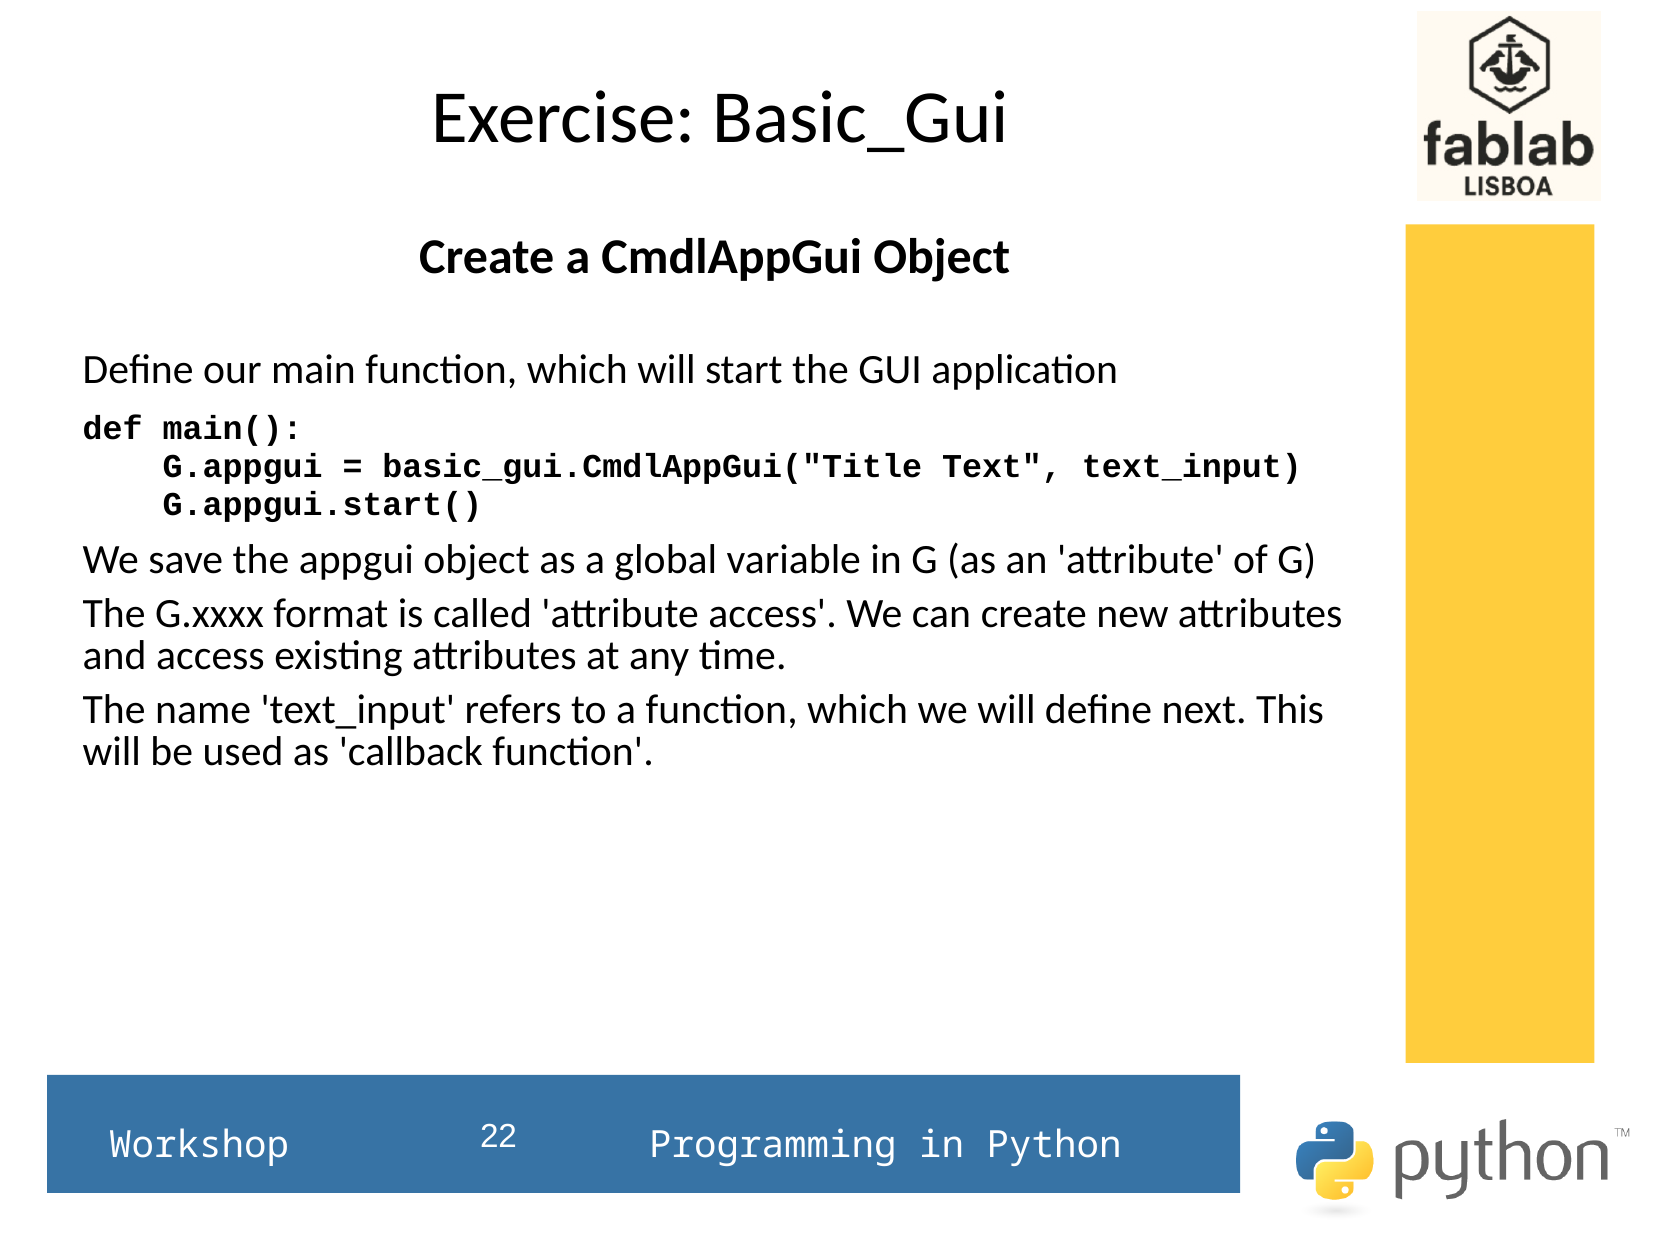

# Exercise: Basic_Gui
Create a CmdlAppGui Object
Define our main function, which will start the GUI application
def main():
 G.appgui = basic_gui.CmdlAppGui("Title Text", text_input)
 G.appgui.start()
We save the appgui object as a global variable in G (as an 'attribute' of G)
The G.xxxx format is called 'attribute access'. We can create new attributes and access existing attributes at any time.
The name 'text_input' refers to a function, which we will define next. This will be used as 'callback function'.
Workshop Programming in Python